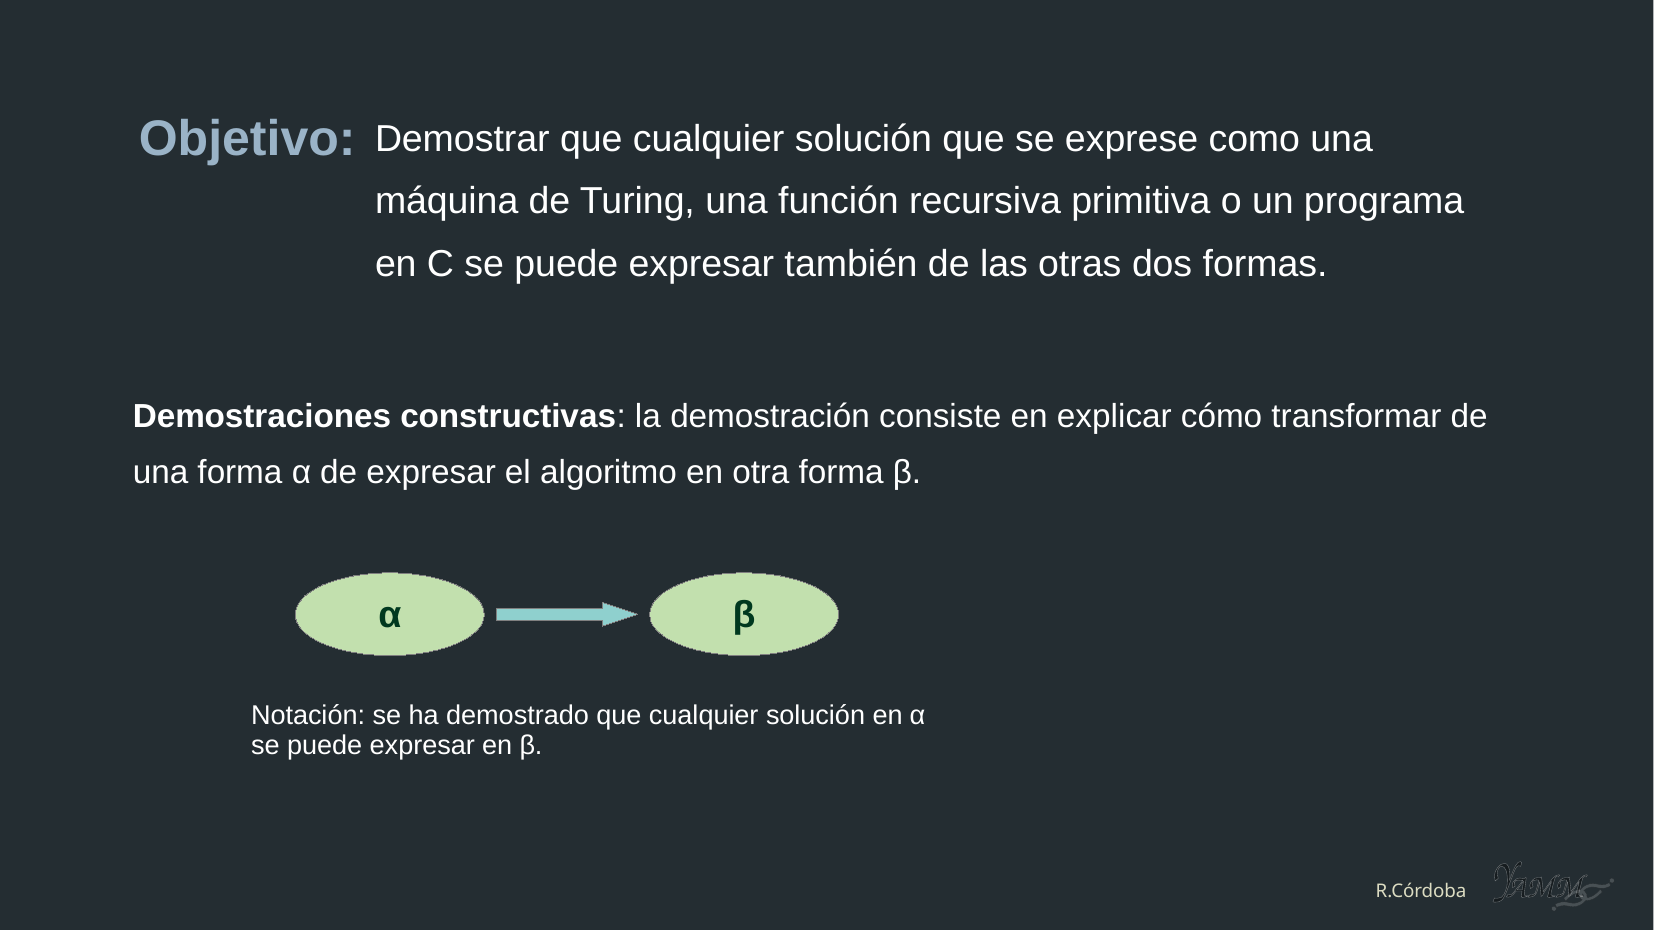

Demostrar que cualquier solución que se exprese como una máquina de Turing, una función recursiva primitiva o un programa en C se puede expresar también de las otras dos formas.
Objetivo:
Demostraciones constructivas: la demostración consiste en explicar cómo transformar de una forma α de expresar el algoritmo en otra forma β.
α
β
Notación: se ha demostrado que cualquier solución en α se puede expresar en β.
R. Córdoba